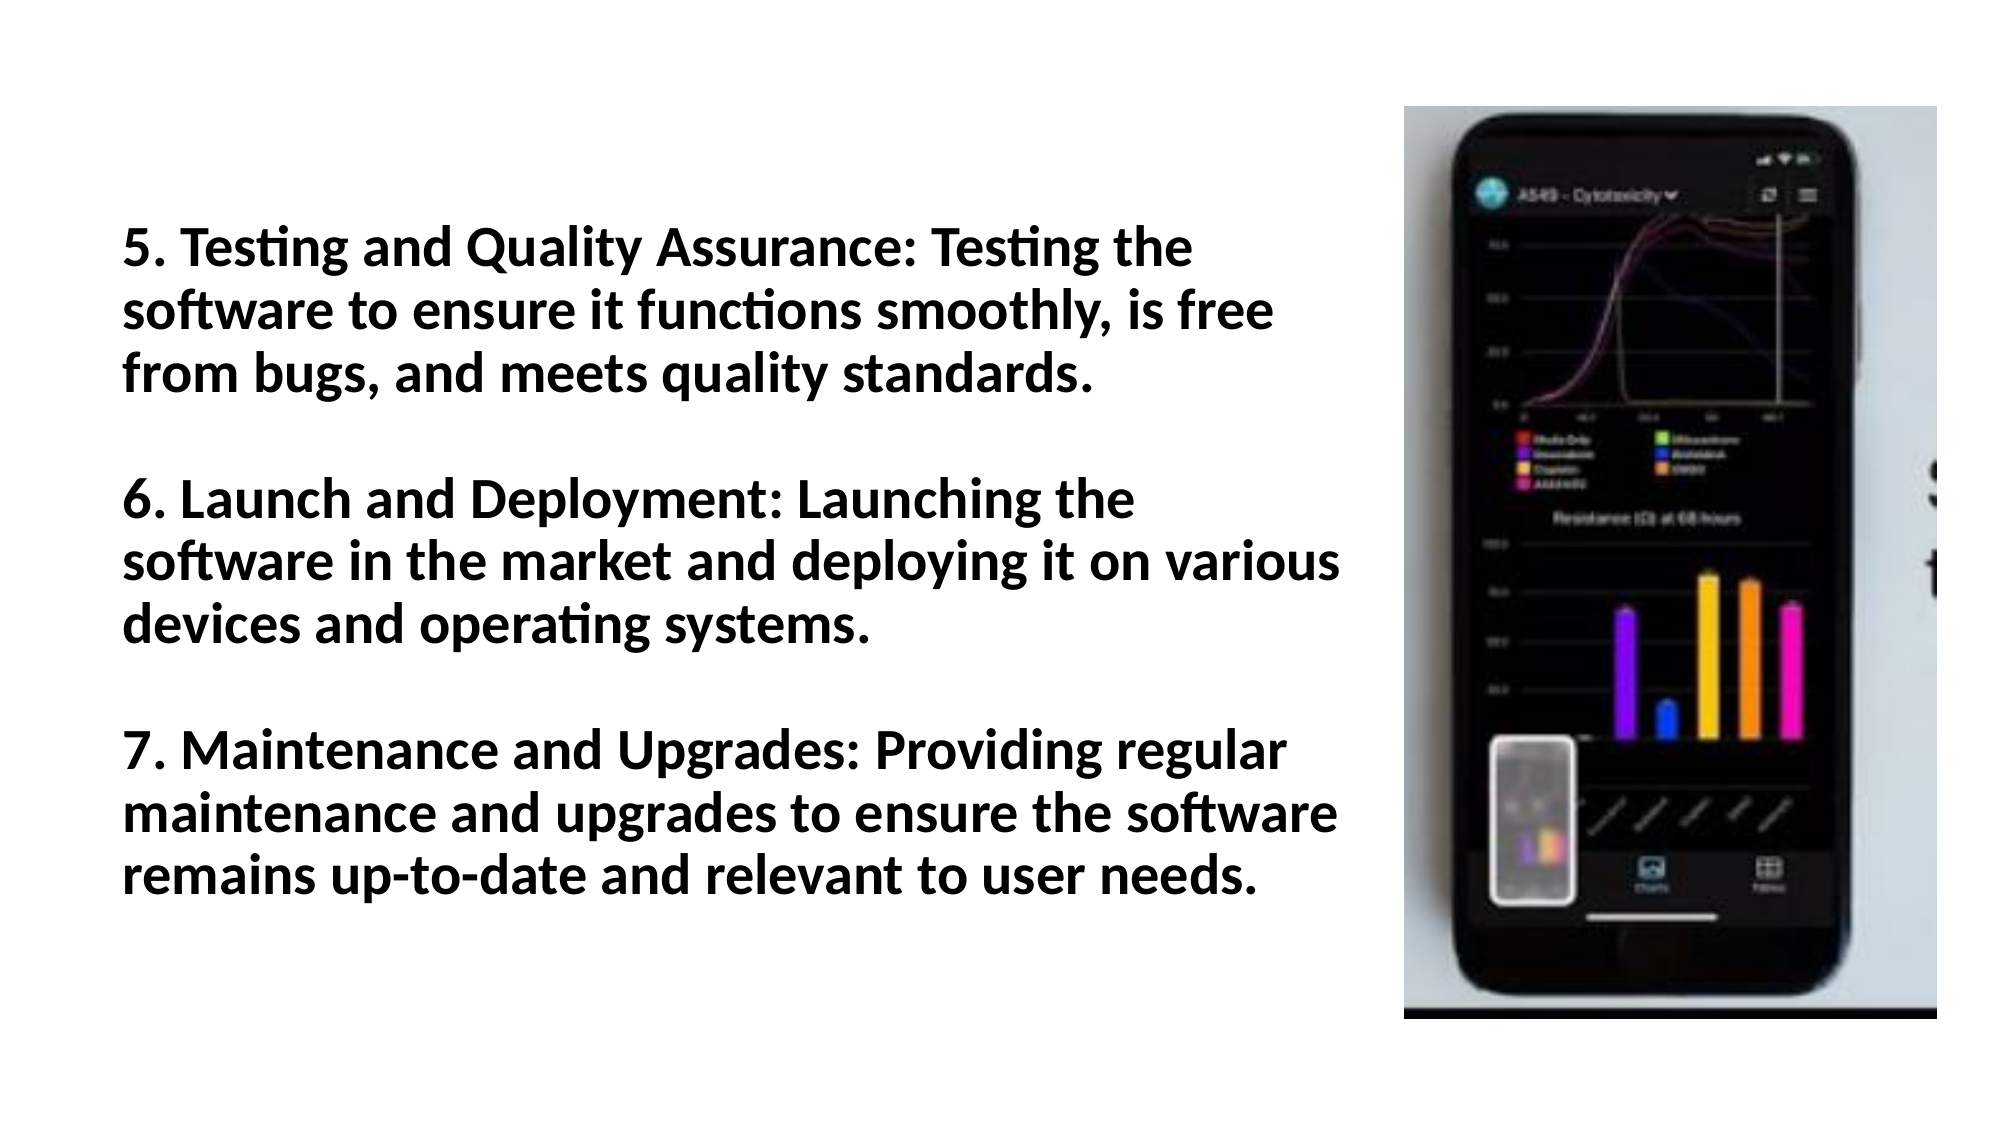

# 5. Testing and Quality Assurance: Testing the software to ensure it functions smoothly, is free from bugs, and meets quality standards. 6. Launch and Deployment: Launching the software in the market and deploying it on various devices and operating systems. 7. Maintenance and Upgrades: Providing regular maintenance and upgrades to ensure the software remains up-to-date and relevant to user needs.